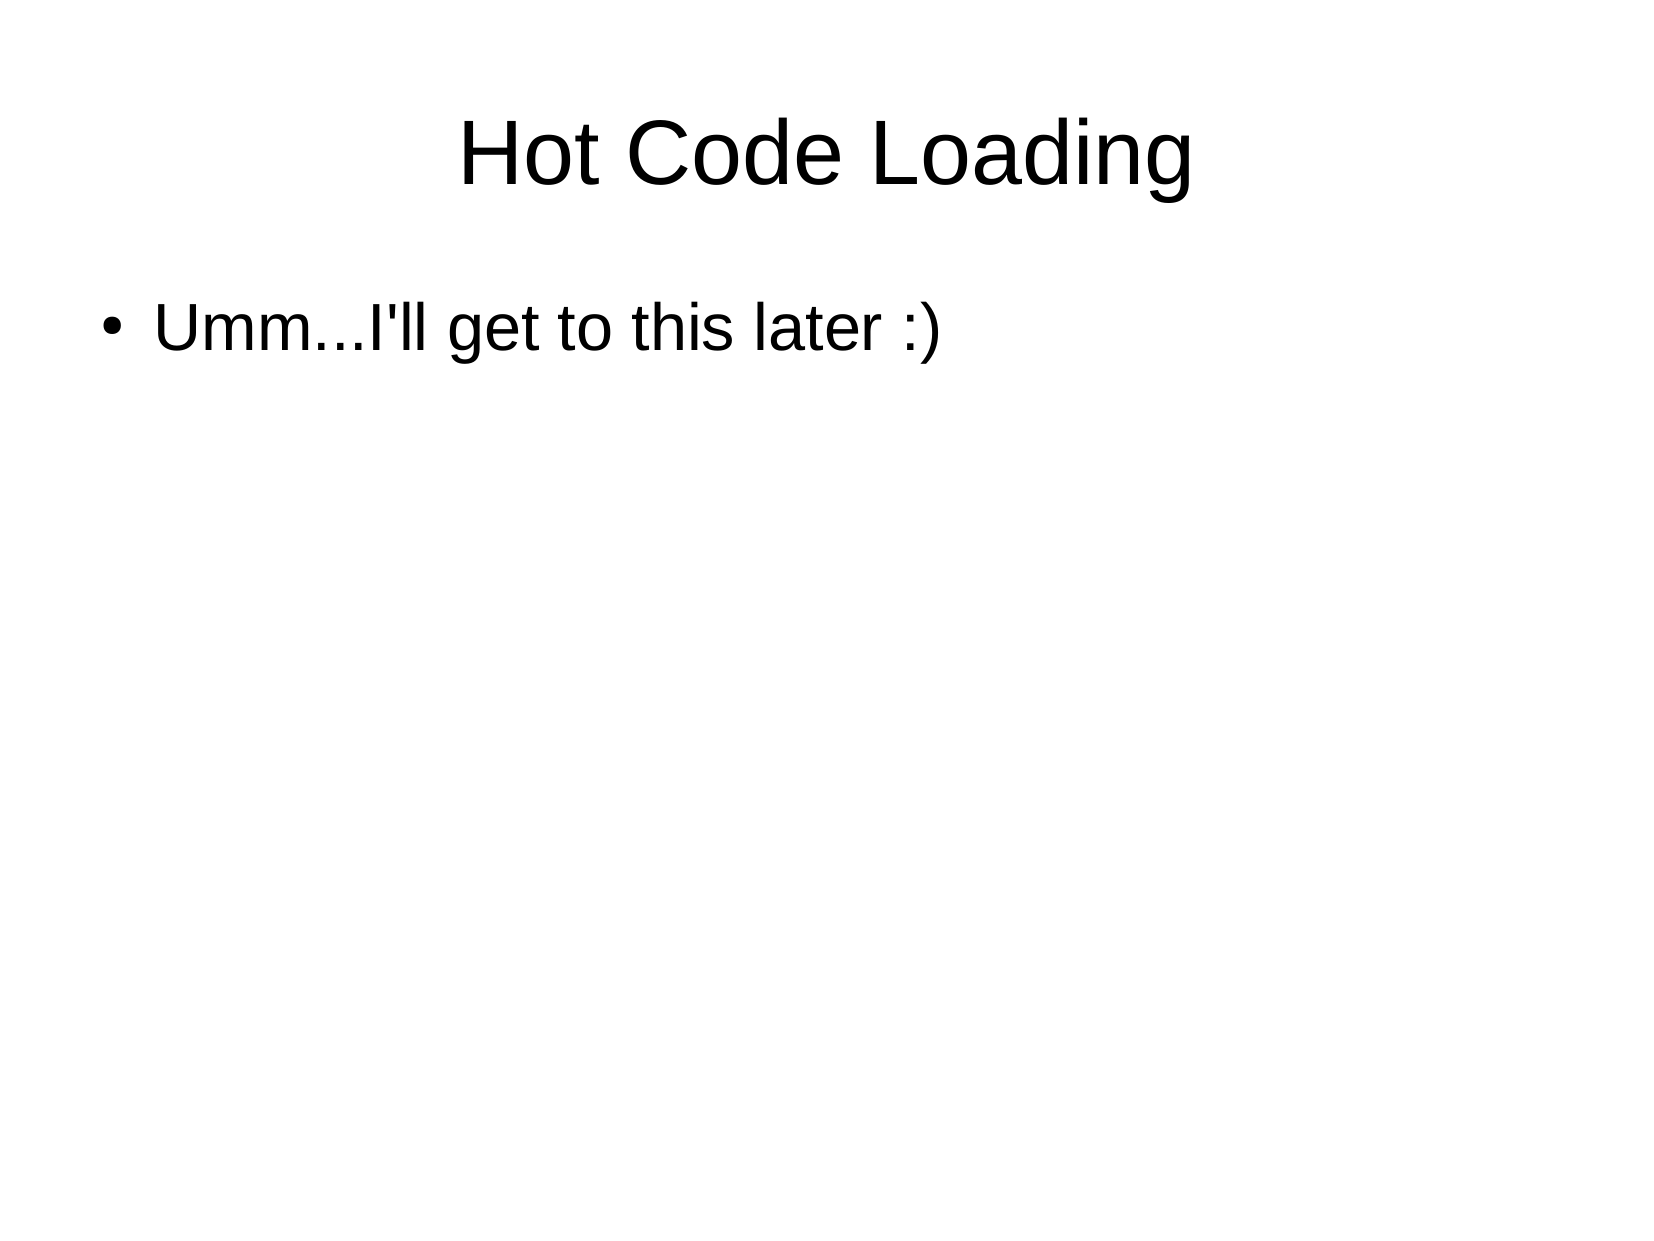

# Hot Code Loading
Umm...I'll get to this later :)